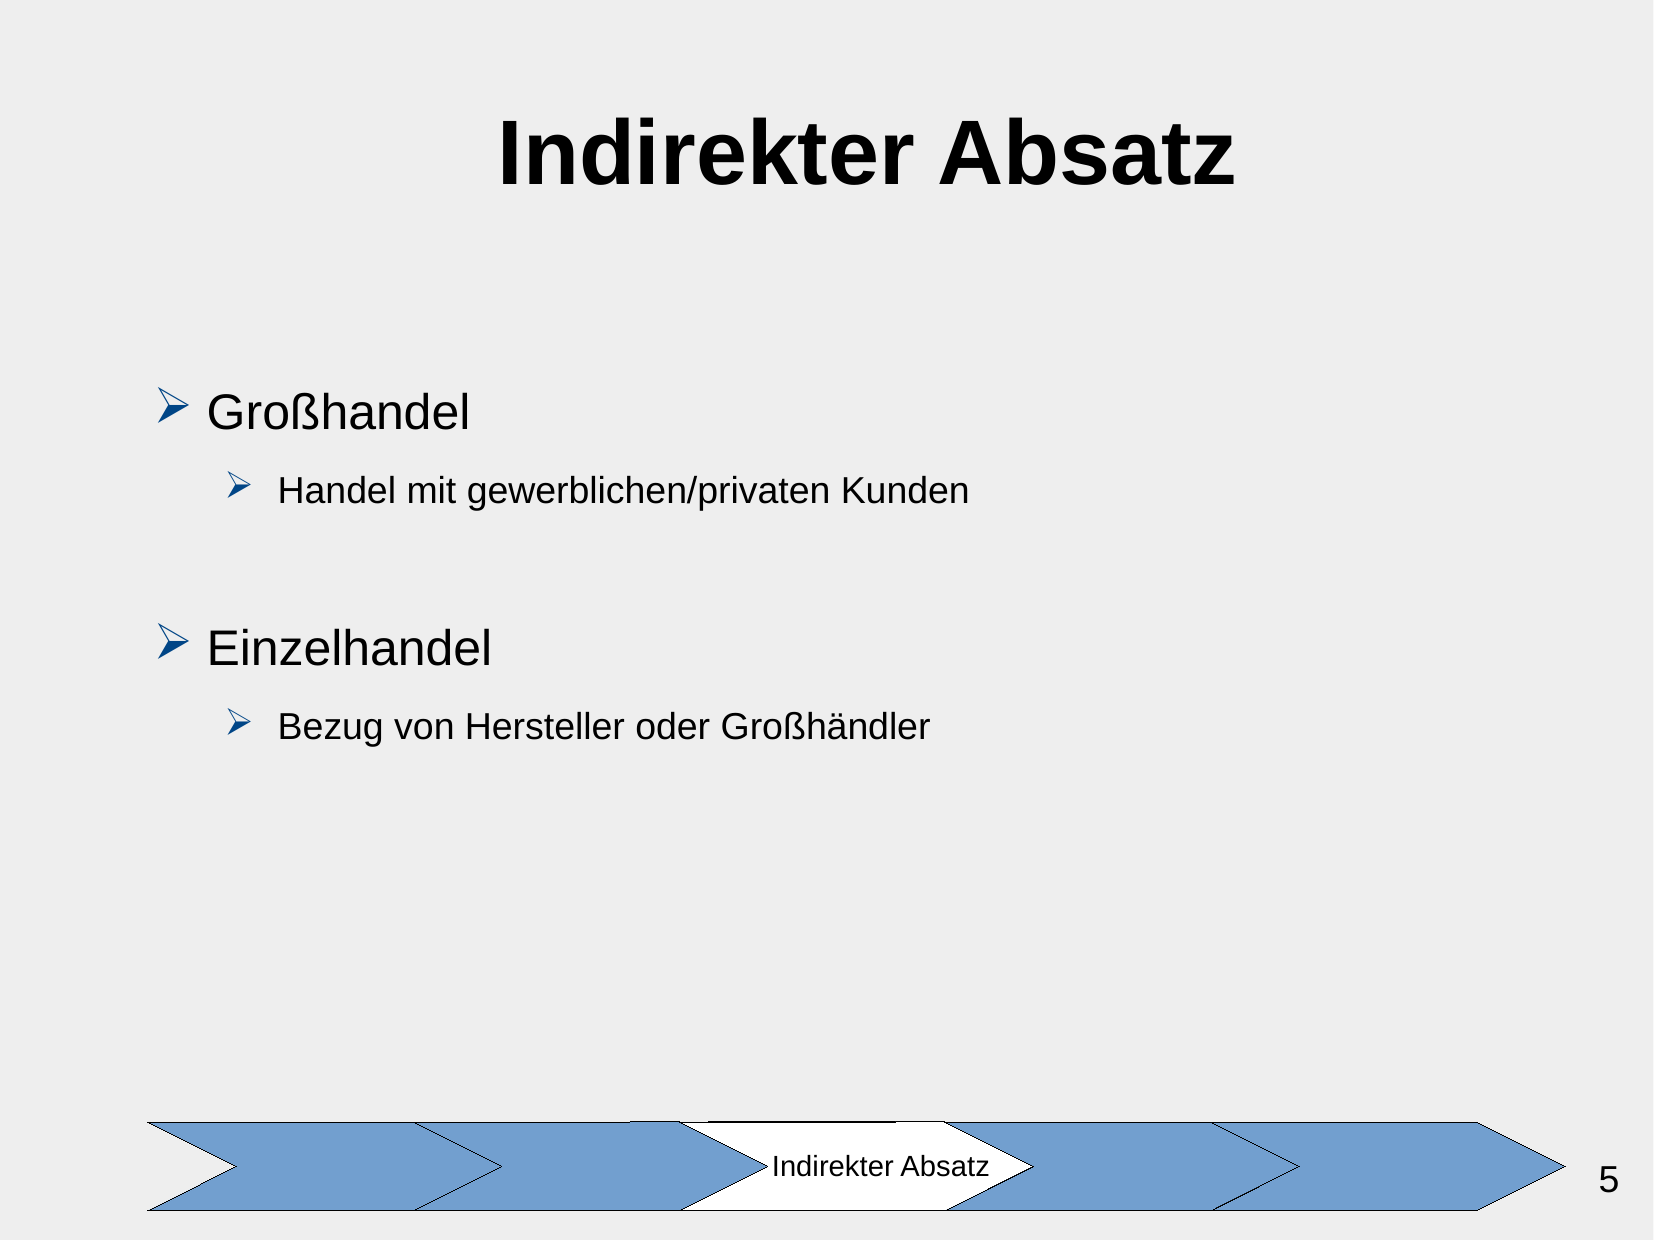

# Indirekter Absatz
Großhandel
Handel mit gewerblichen/privaten Kunden
Einzelhandel
Bezug von Hersteller oder Großhändler
 Indirekter Absatz
 Direkter Absatz